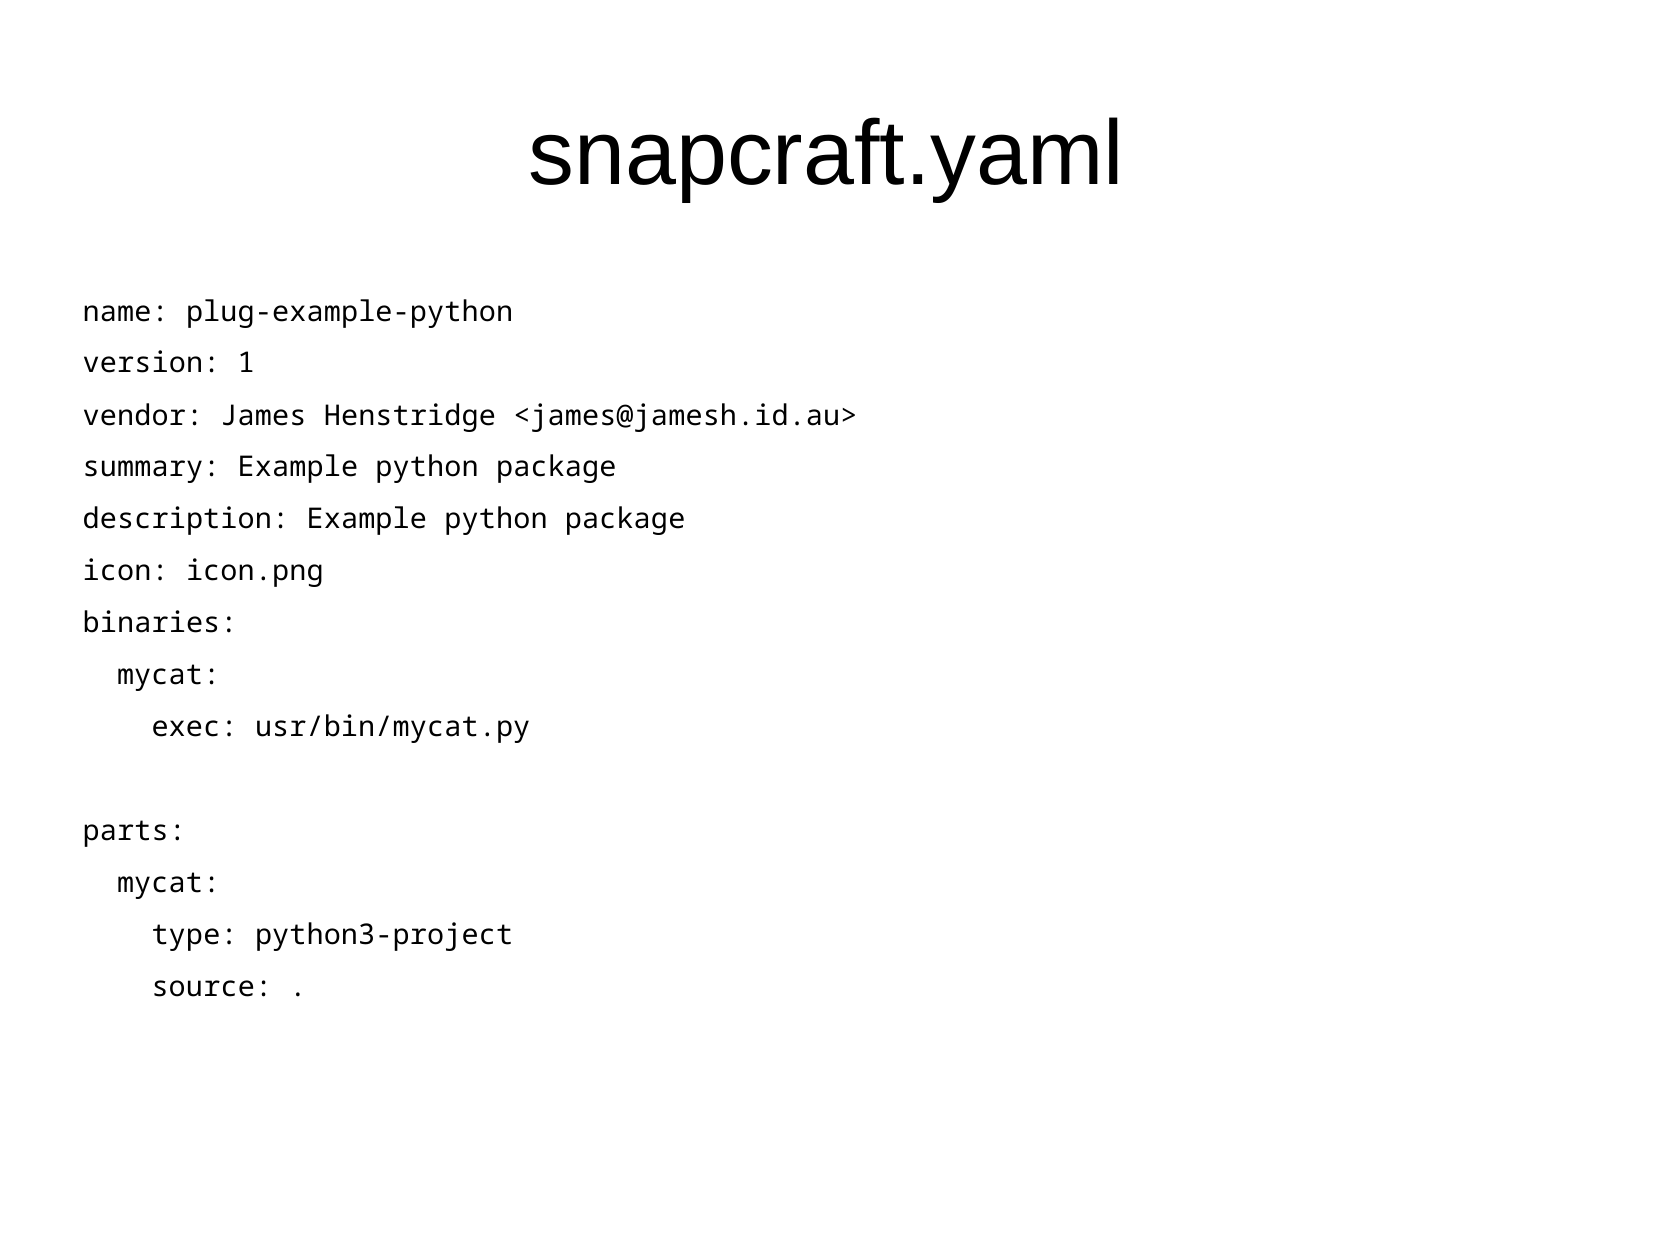

# snapcraft.yaml
name: plug-example-python
version: 1
vendor: James Henstridge <james@jamesh.id.au>
summary: Example python package
description: Example python package
icon: icon.png
binaries:
 mycat:
 exec: usr/bin/mycat.py
parts:
 mycat:
 type: python3-project
 source: .